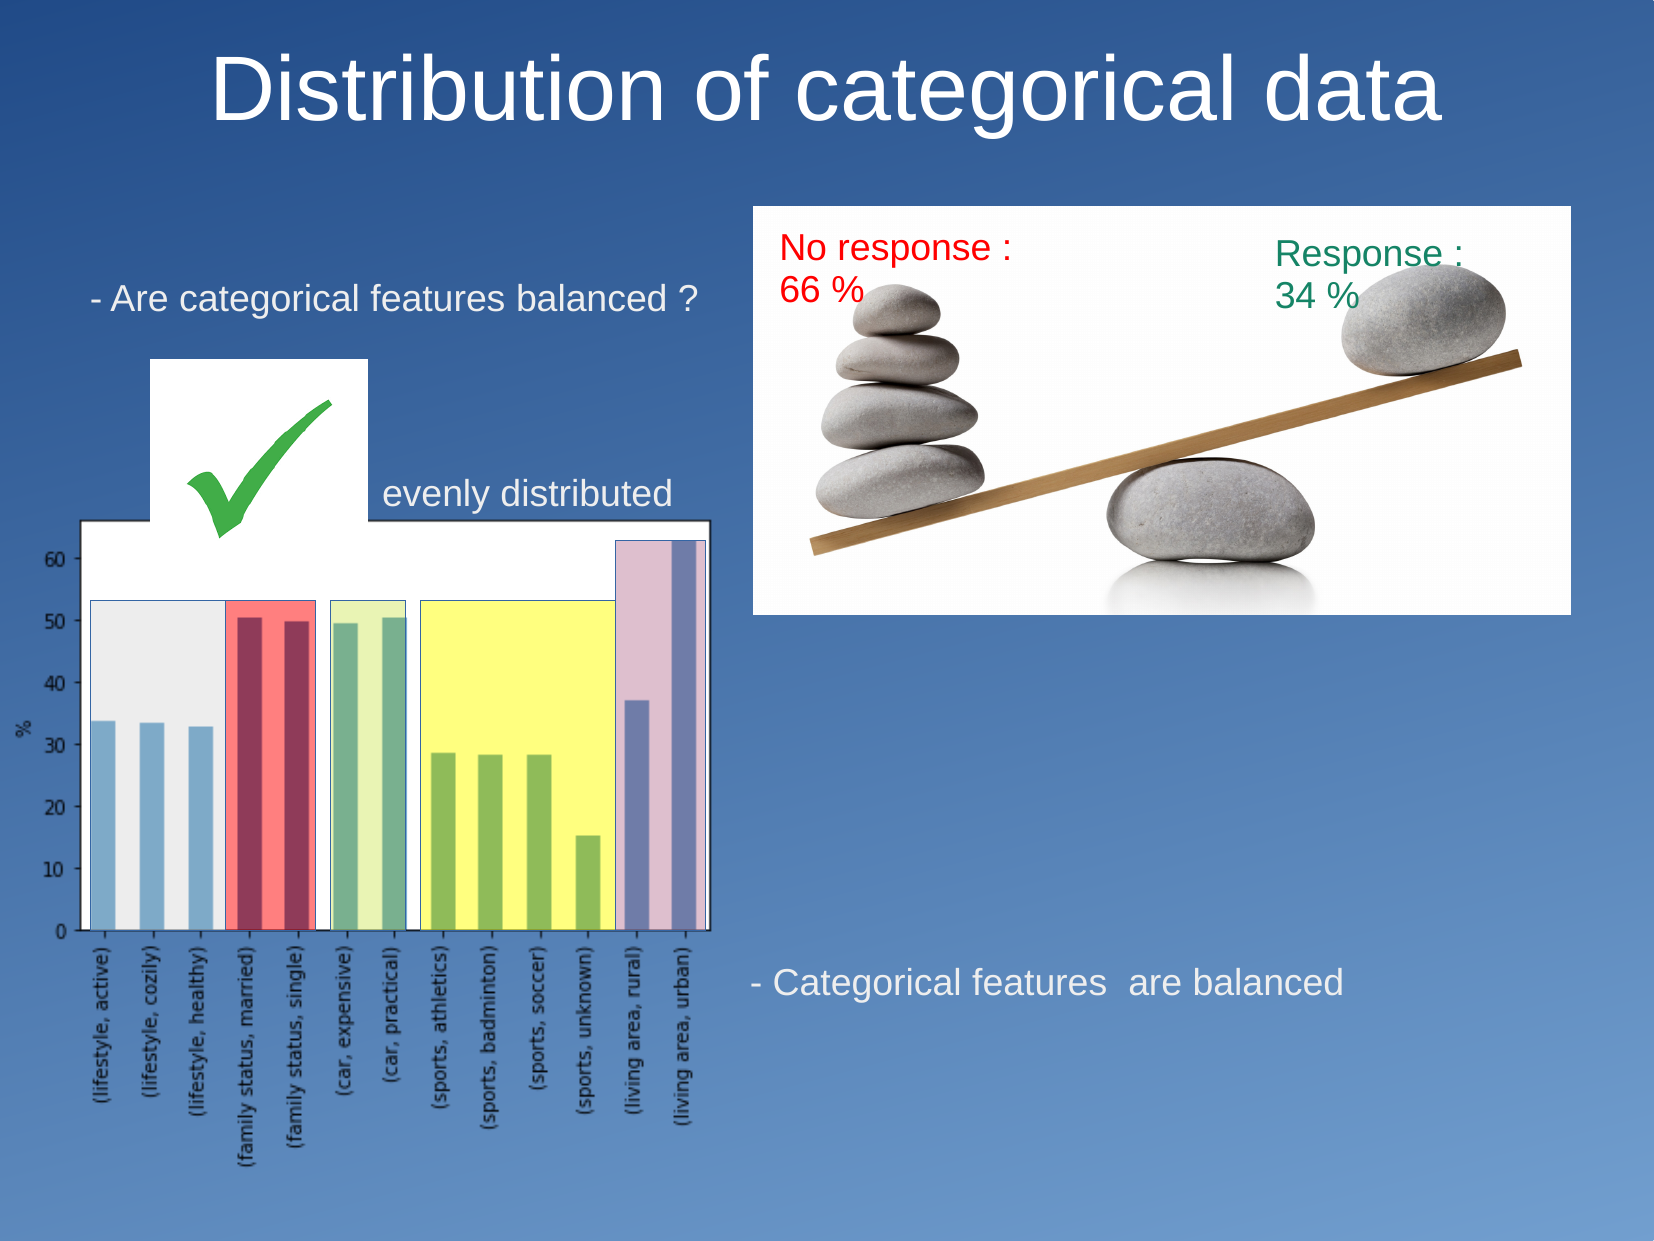

# Distribution of categorical data
No response : 66 %
Response : 34 %
- Are categorical features balanced ?
evenly distributed
- Categorical features are balanced